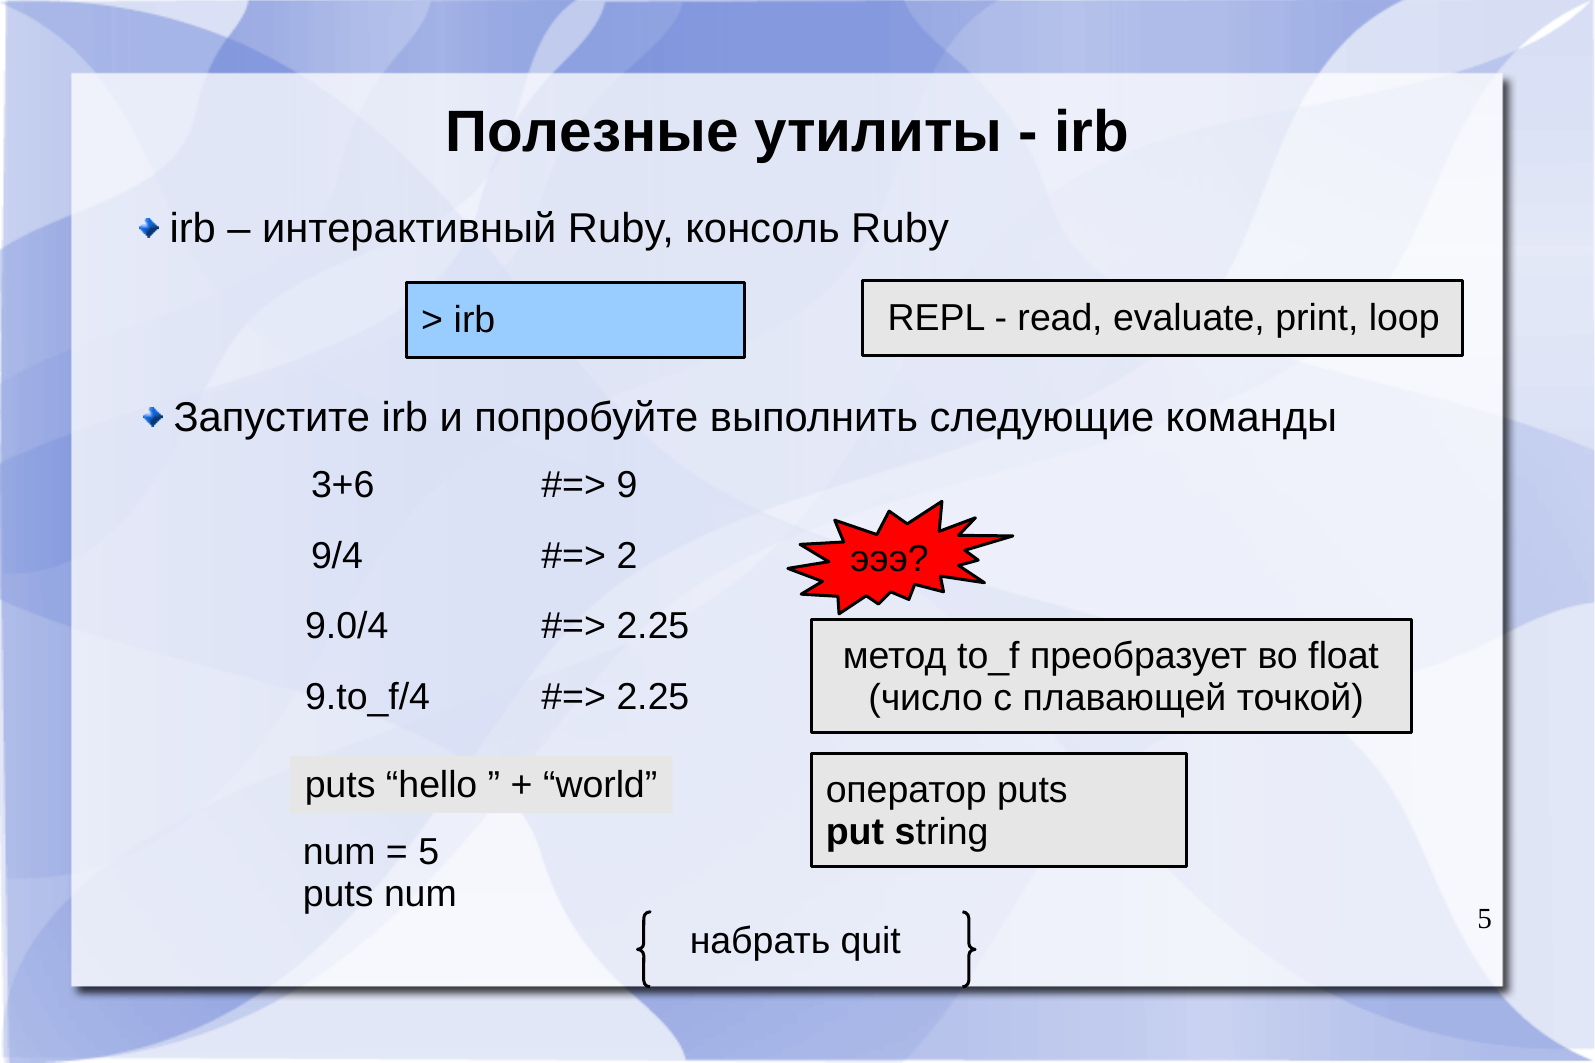

# Полезные утилиты - irb
 irb – интерактивный Ruby, консоль Ruby
 REPL - read, evaluate, print, loop
> irb
 Запустите irb и попробуйте выполнить следующие команды
3+6
#=> 9
эээ?
#=> 2
9/4
9.0/4
#=> 2.25
метод to_f преобразует во float
 (число с плавающей точкой)
9.to_f/4
#=> 2.25
оператор puts
put string
puts “hello ” + “world”
num = 5
puts num
набрать quit
5